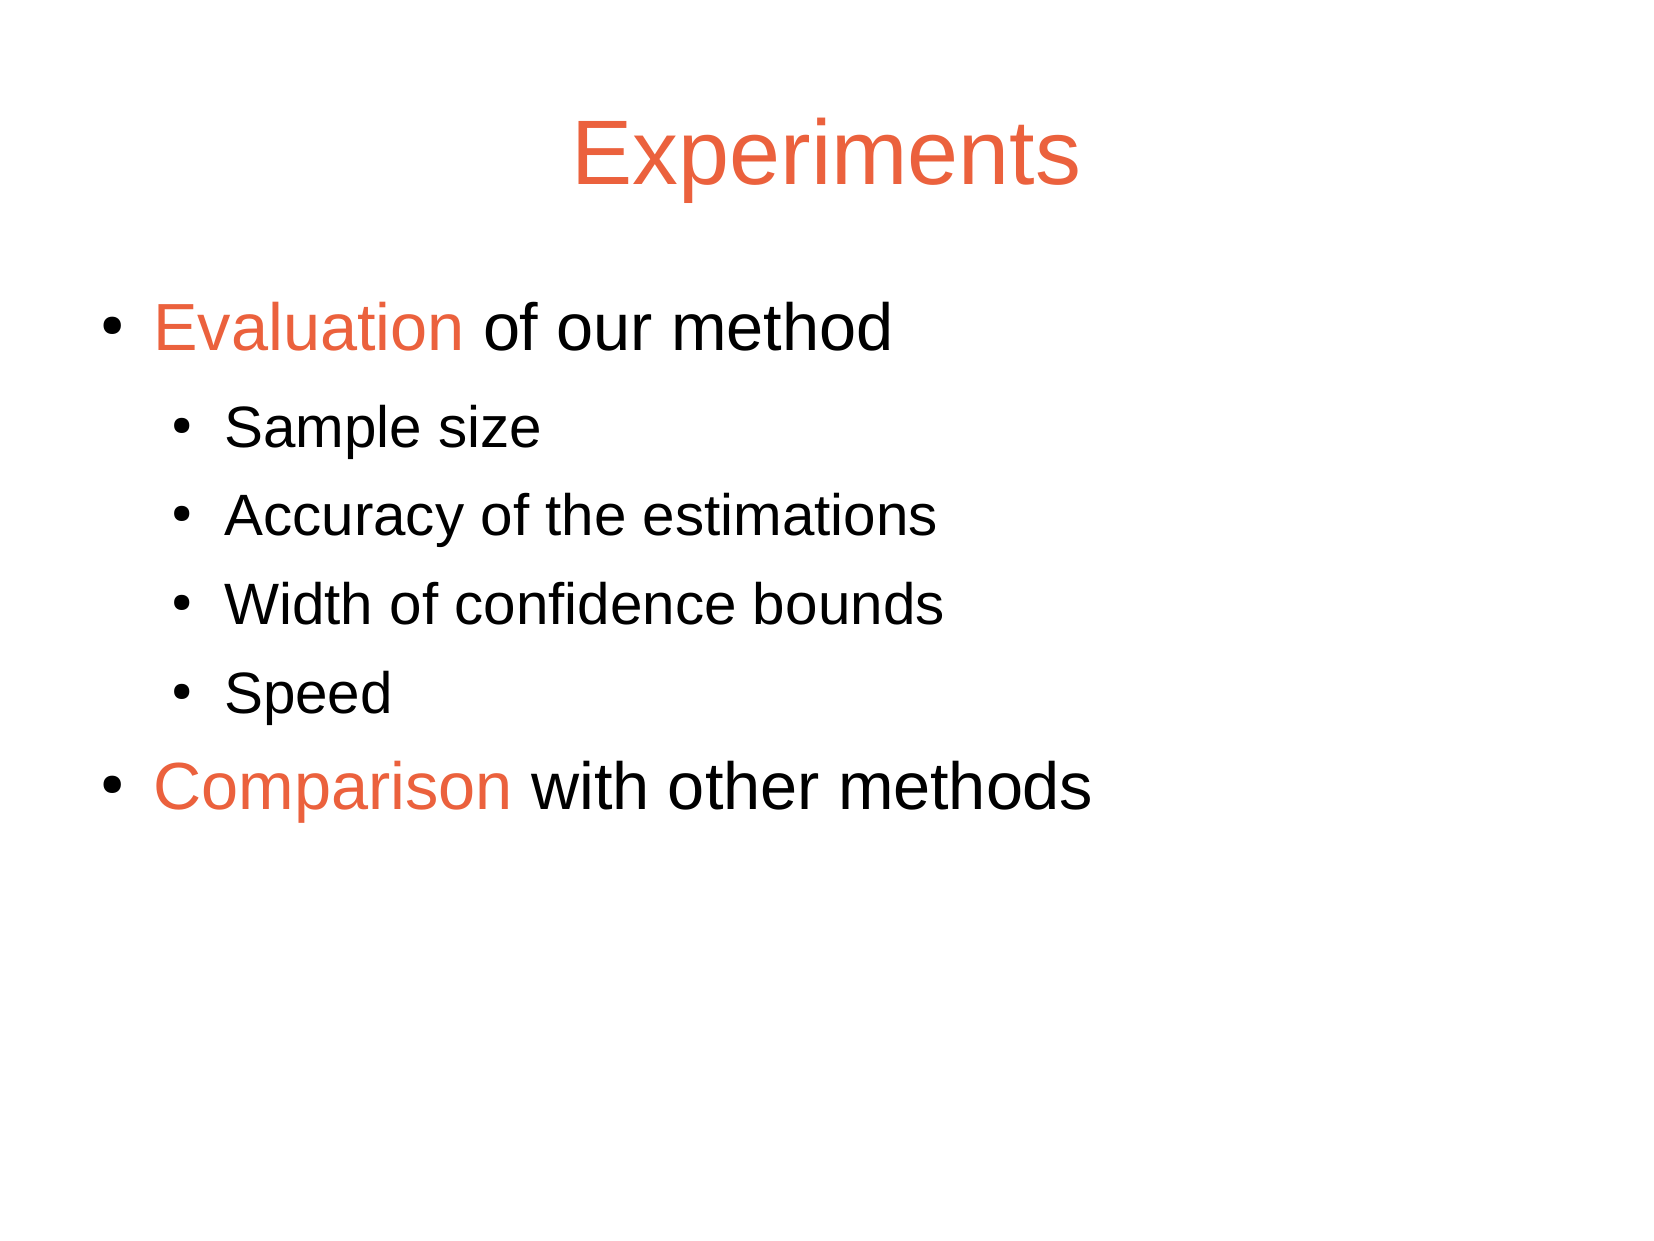

# Experiments
Evaluation of our method
Sample size
Accuracy of the estimations
Width of confidence bounds
Speed
Comparison with other methods